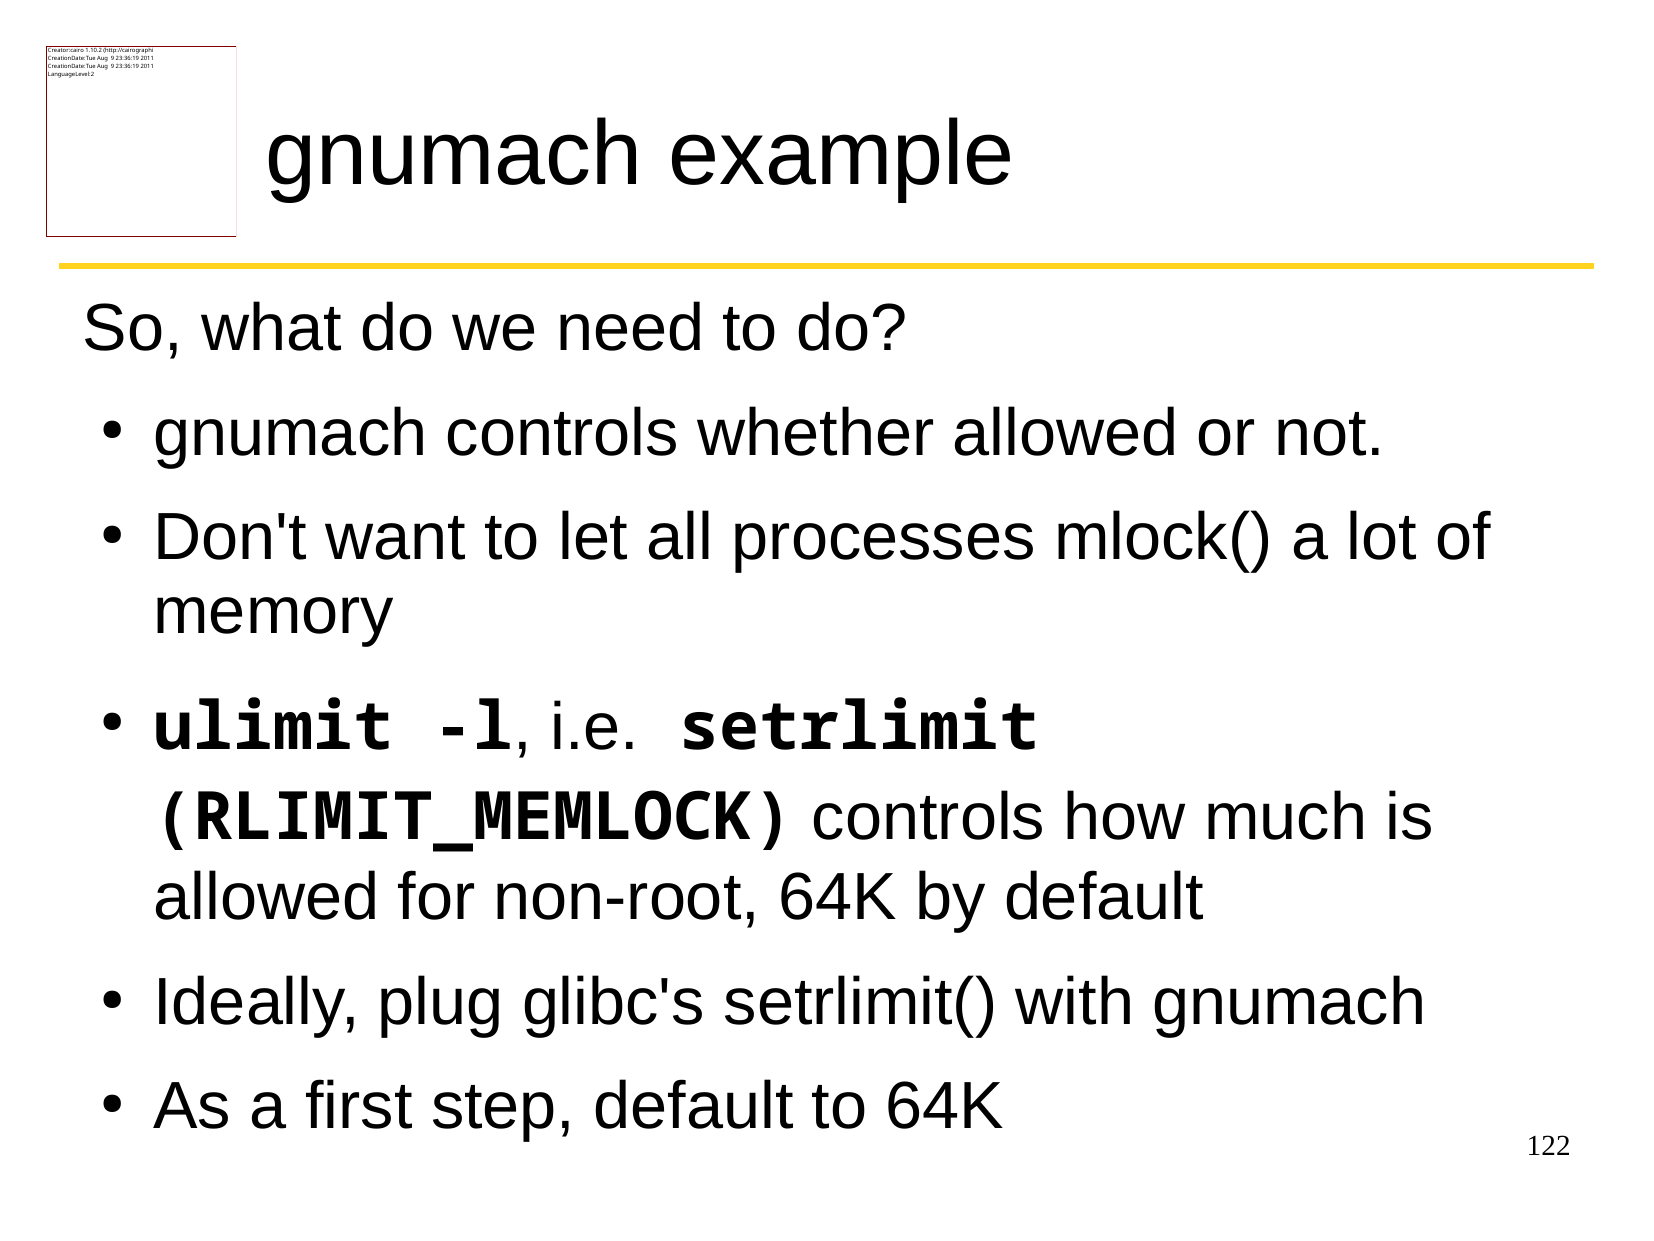

# gnumach example
So, what do we need to do?
gnumach controls whether allowed or not.
Don't want to let all processes mlock() a lot of memory
ulimit -l, i.e. setrlimit (RLIMIT_MEMLOCK) controls how much is allowed for non-root, 64K by default
Ideally, plug glibc's setrlimit() with gnumach
As a first step, default to 64K
122